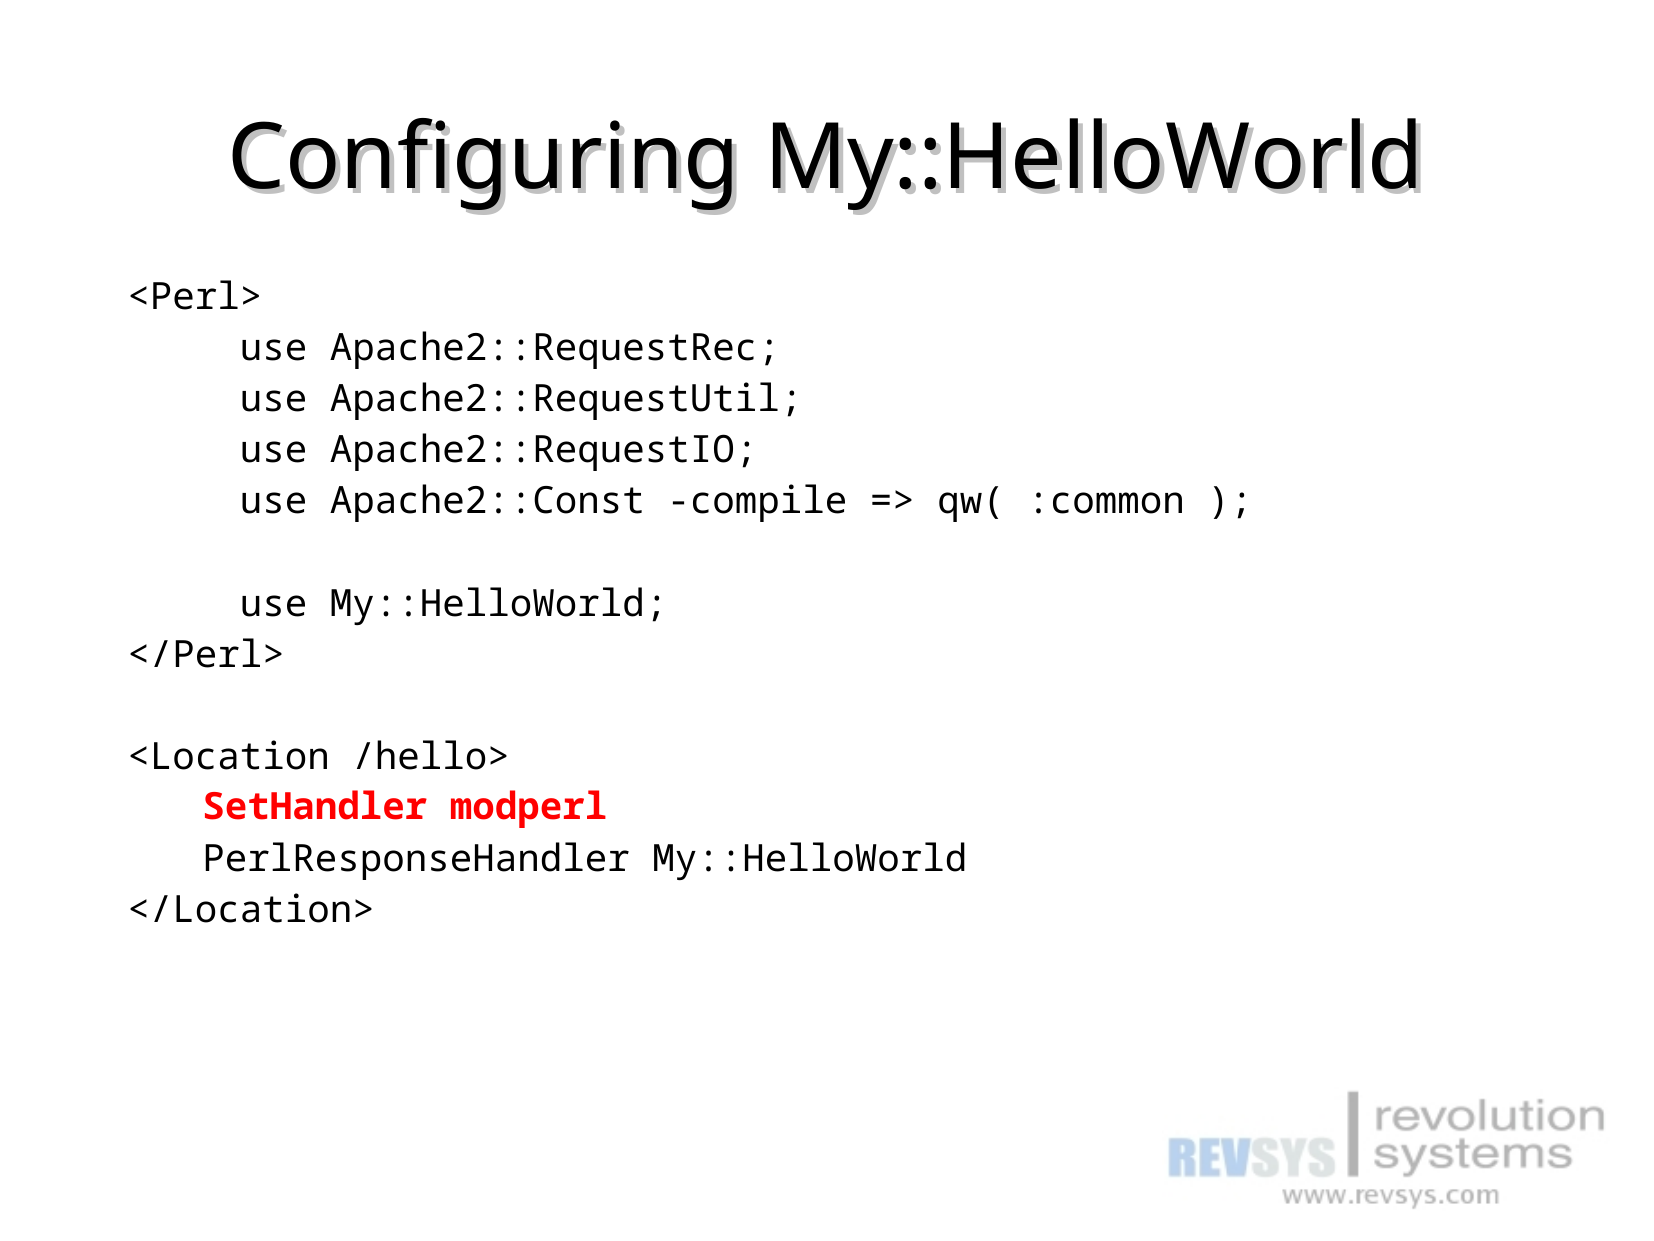

# Configuring My::HelloWorld
<Perl>
 use Apache2::RequestRec;
 use Apache2::RequestUtil;
 use Apache2::RequestIO;
 use Apache2::Const -compile => qw( :common );
 use My::HelloWorld;
</Perl>
<Location /hello>
	SetHandler modperl
	PerlResponseHandler My::HelloWorld
</Location>